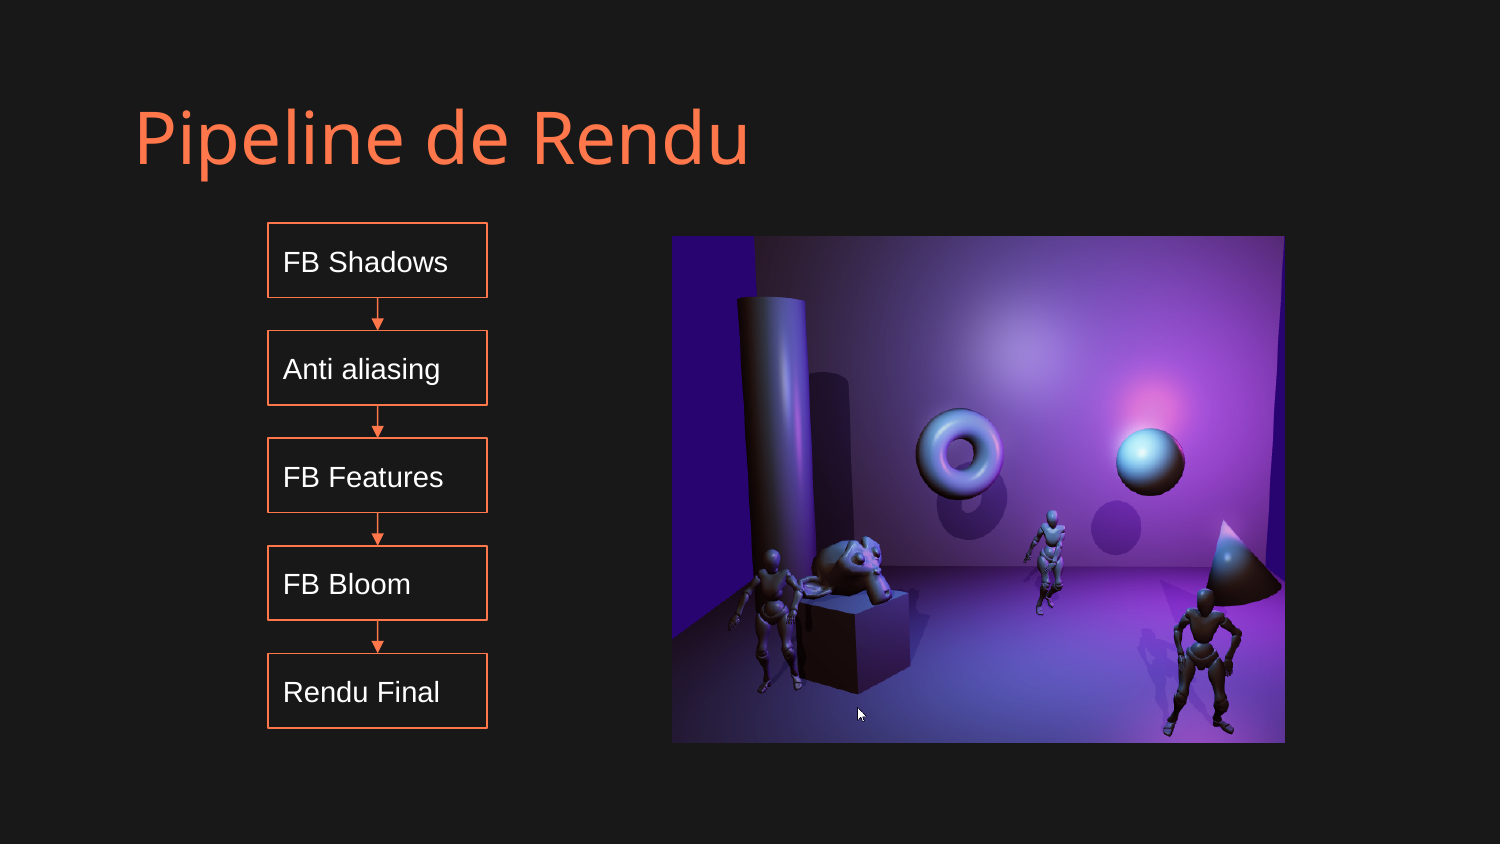

# Pipeline de Rendu
FB Shadows
Anti aliasing
FB Features
FB Bloom
Rendu Final